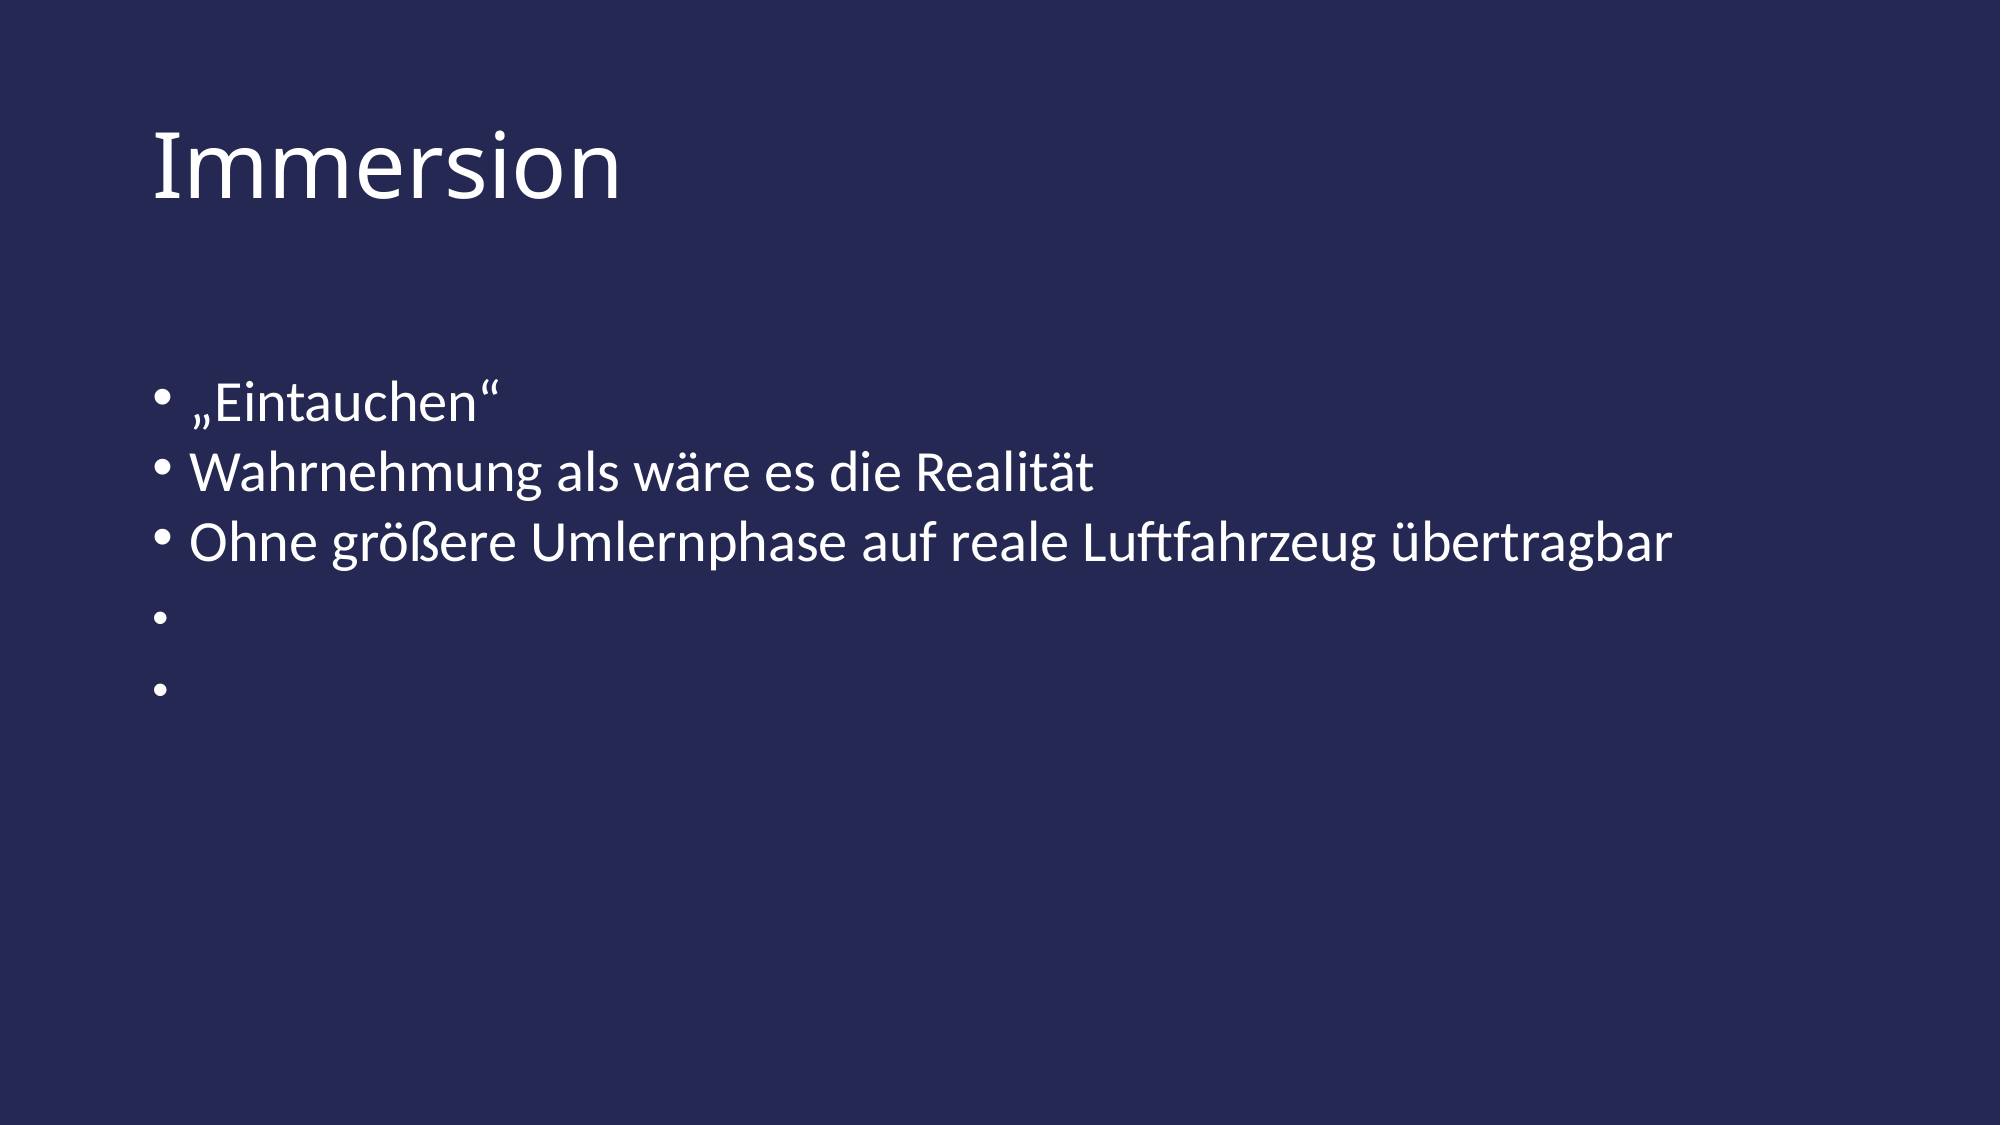

# Immersion
„Eintauchen“
Wahrnehmung als wäre es die Realität
Ohne größere Umlernphase auf reale Luftfahrzeug übertragbar